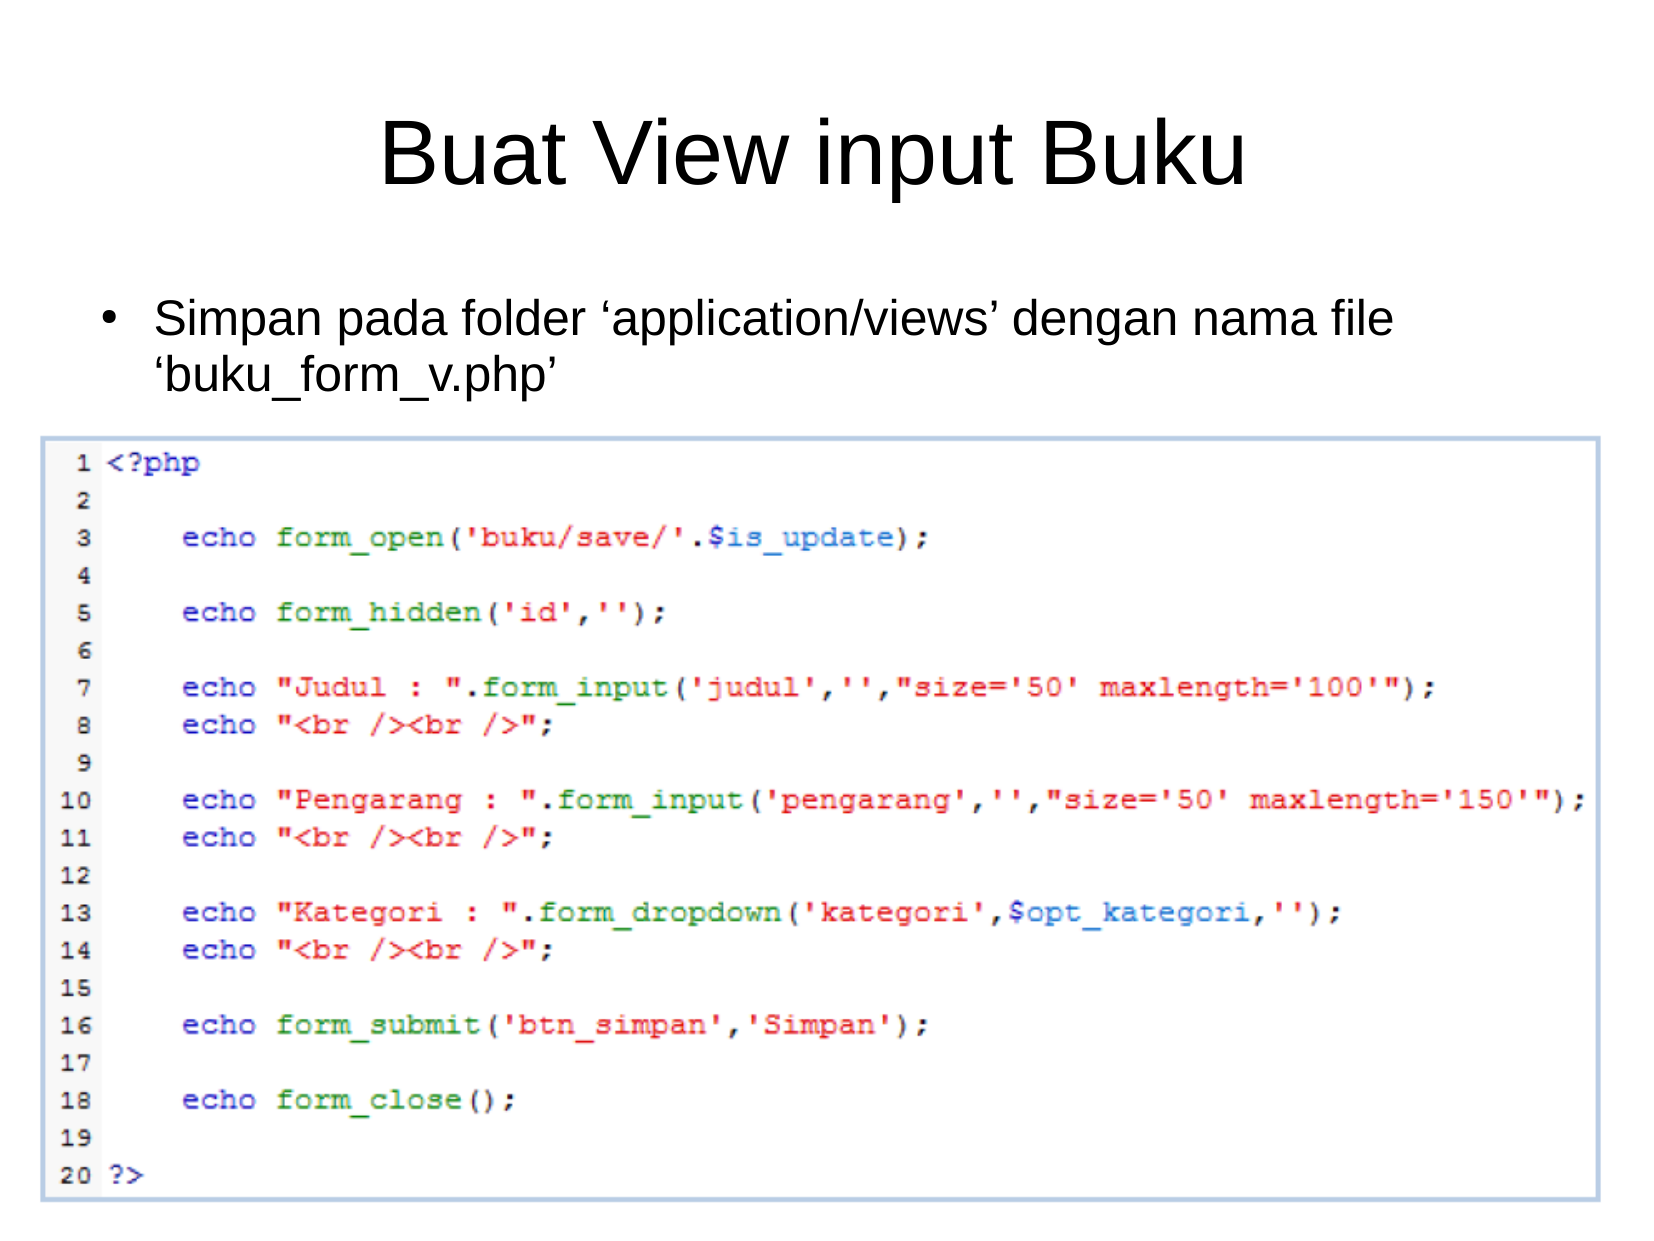

# Buat View input Buku
Simpan pada folder ‘application/views’ dengan nama file ‘buku_form_v.php’